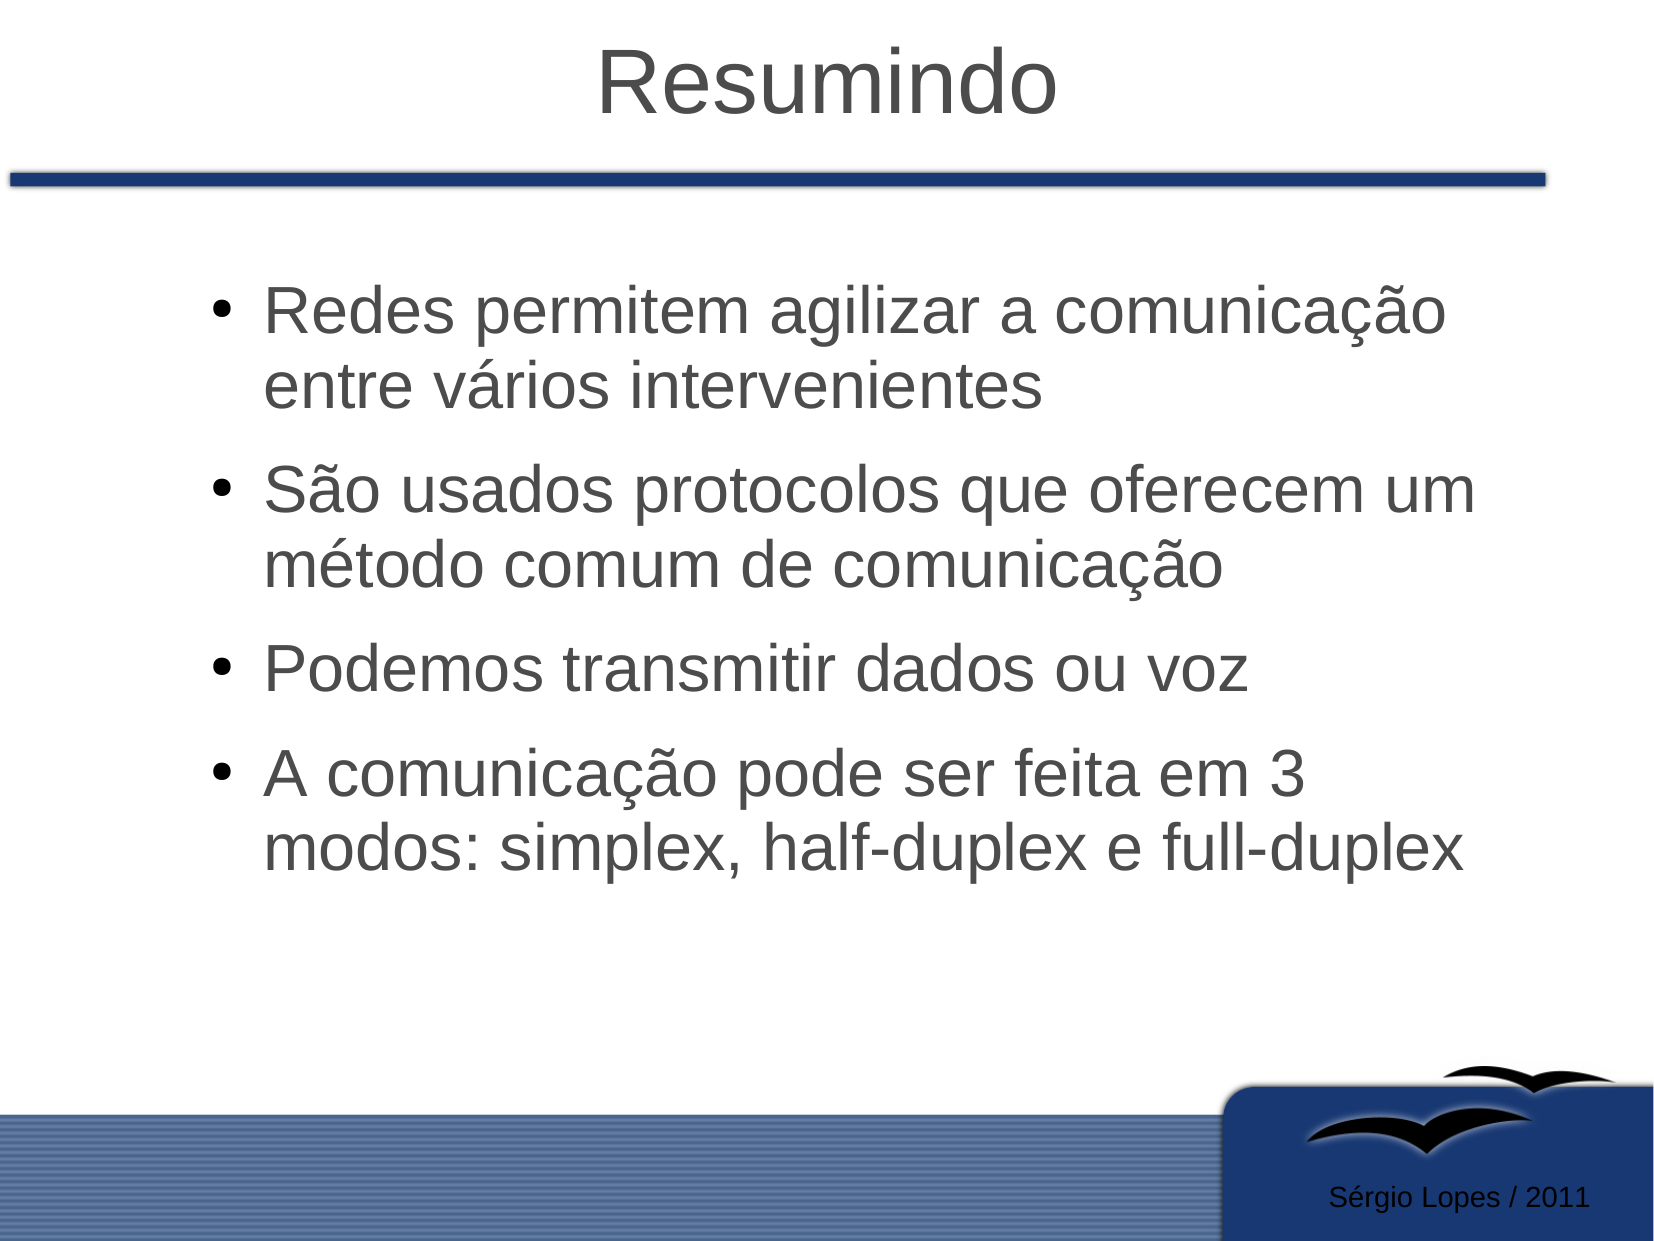

# Resumindo
Redes permitem agilizar a comunicação entre vários intervenientes
São usados protocolos que oferecem um método comum de comunicação
Podemos transmitir dados ou voz
A comunicação pode ser feita em 3 modos: simplex, half-duplex e full-duplex
Sérgio Lopes / 2011